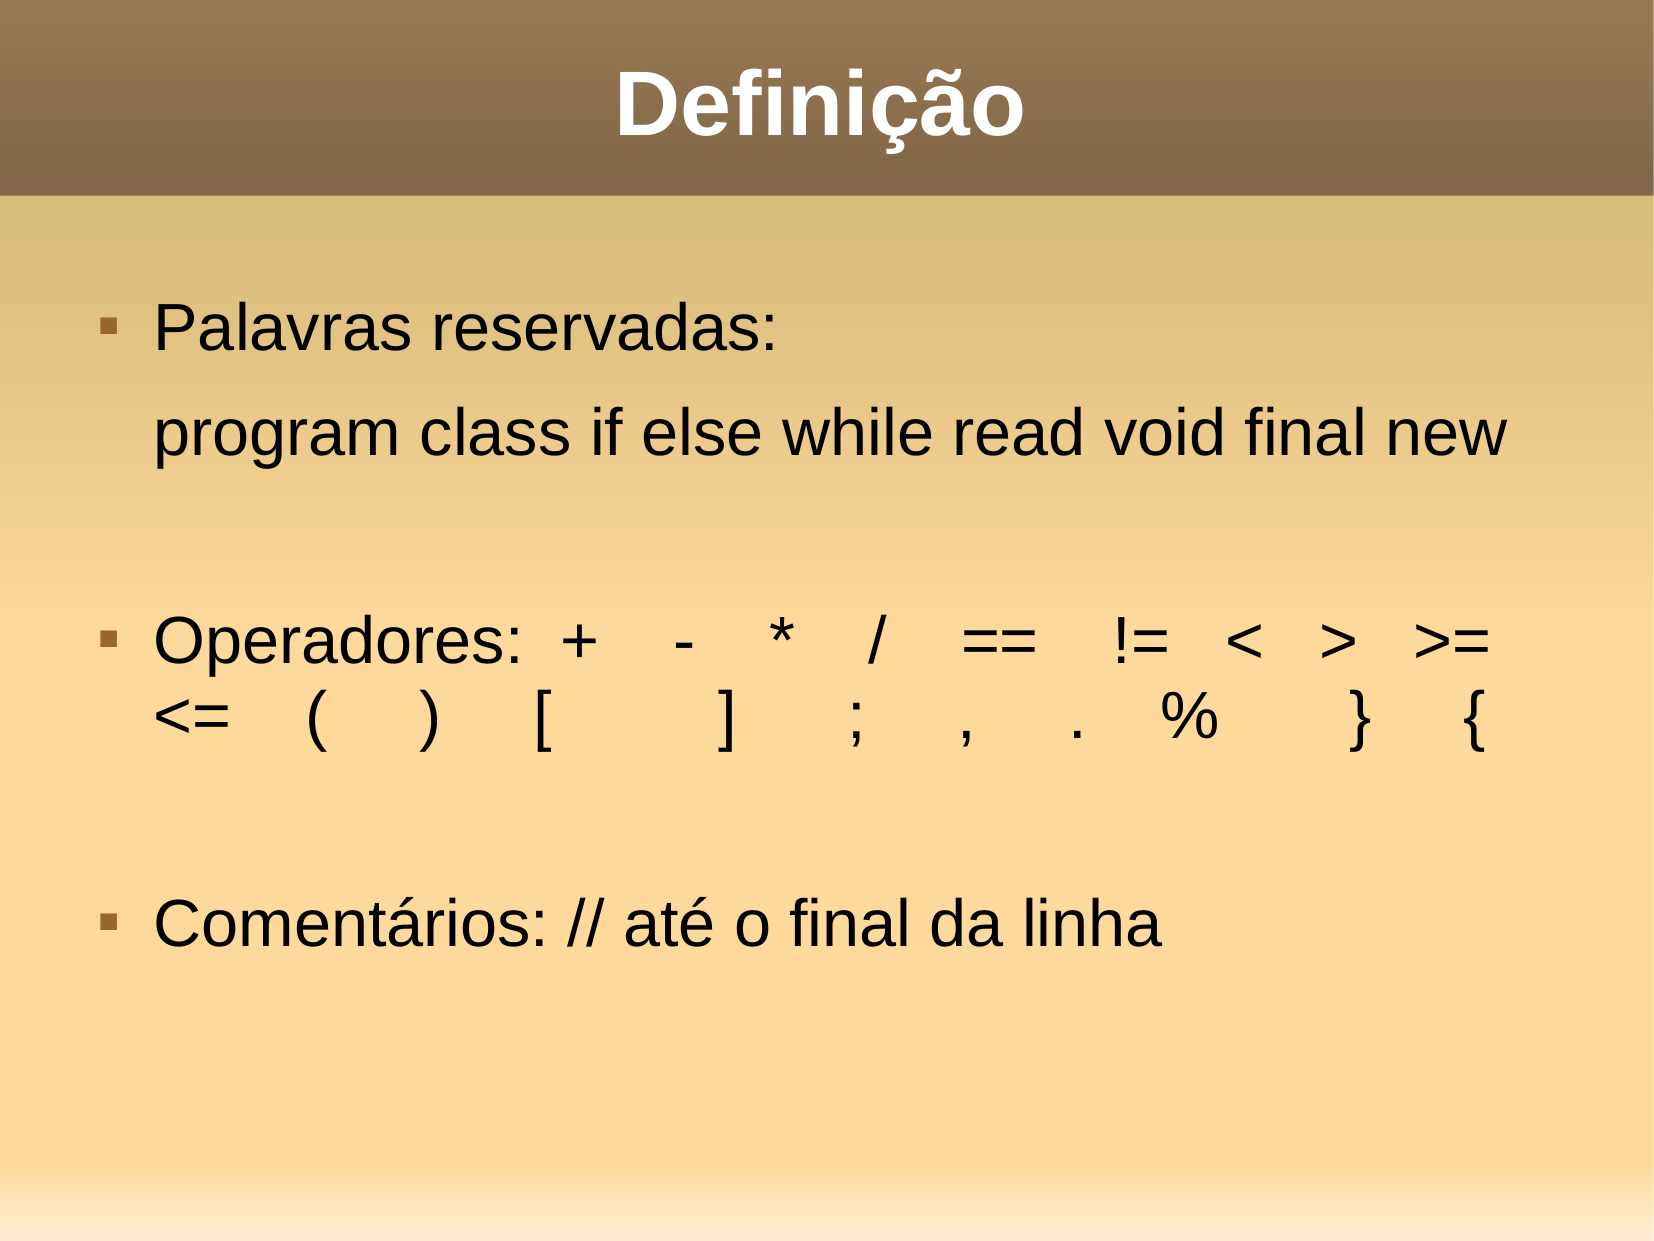

# Definição
Palavras reservadas:
program class if else while read void final new
Operadores: + - * / == != < > >= <= ( ) [ ] ; , . % } {
Comentários: // até o final da linha